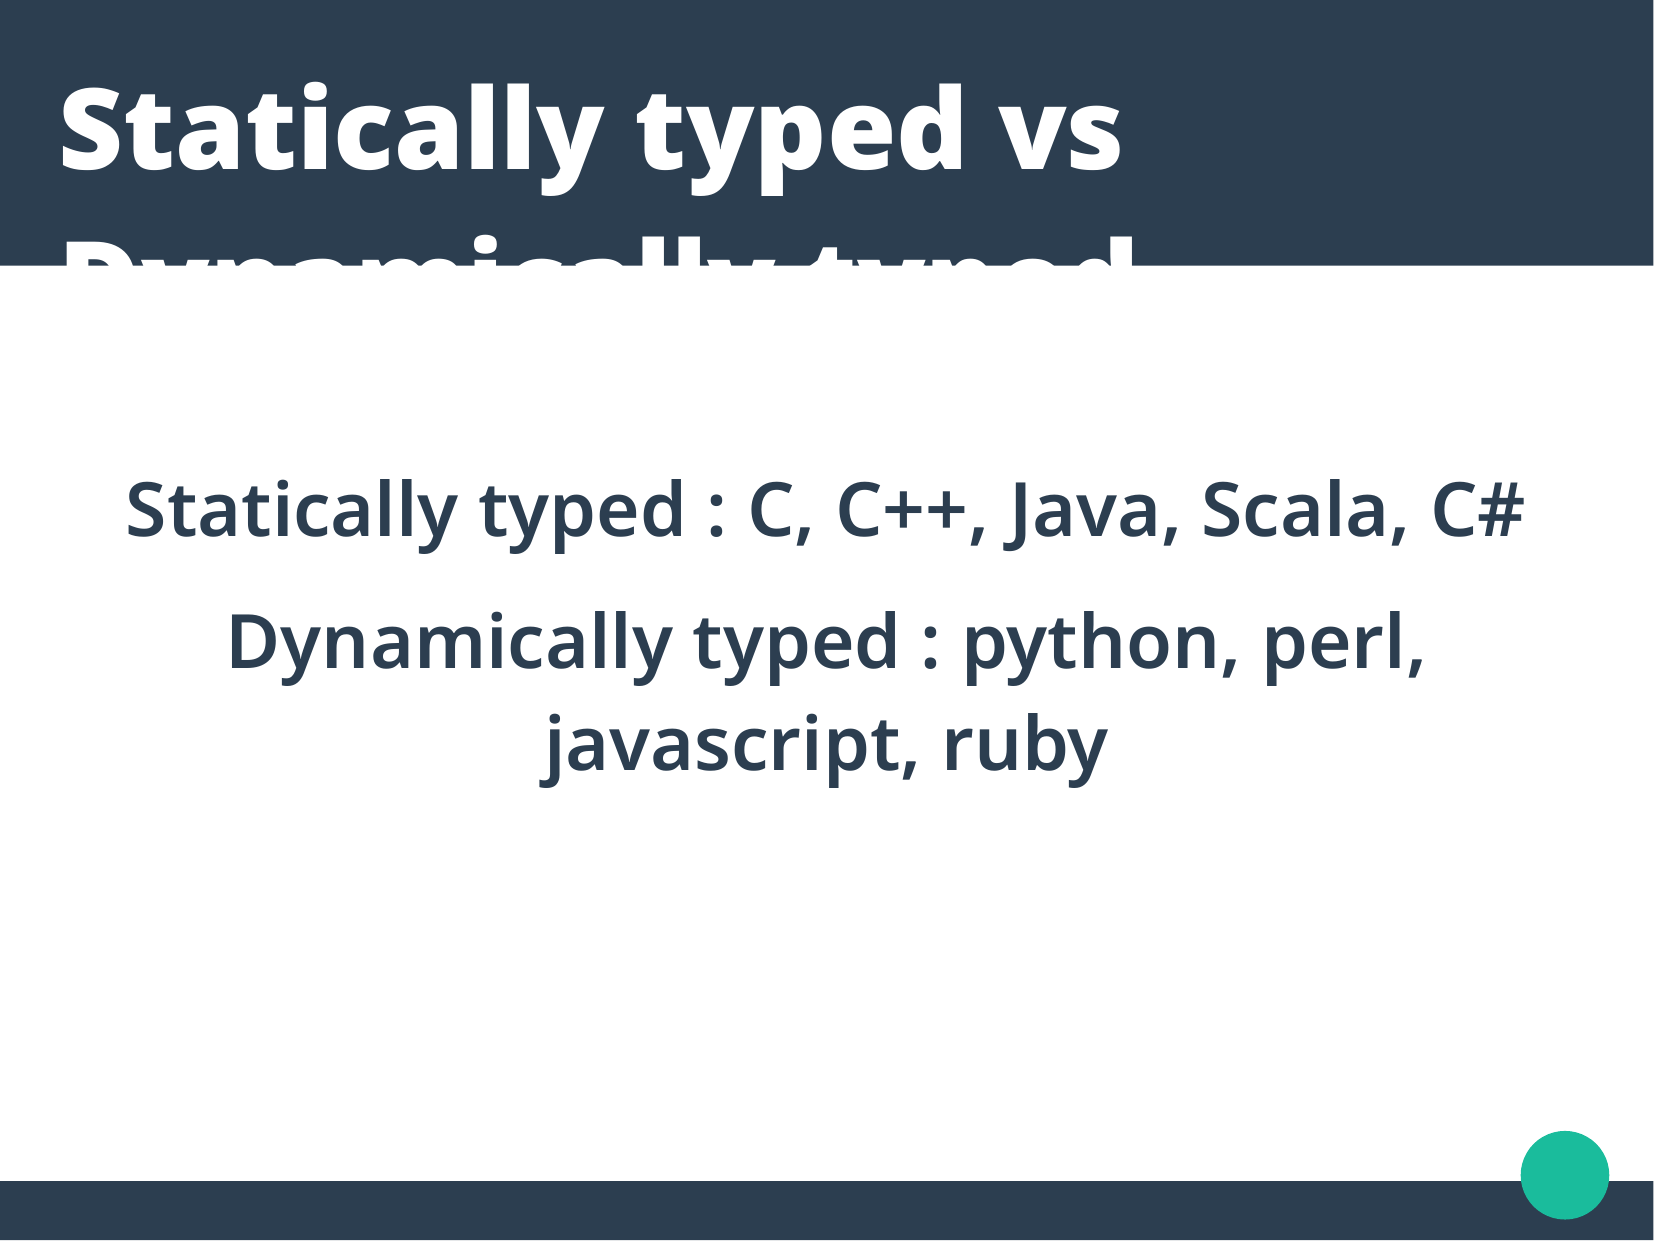

Statically typed vs Dynamically typed
# Statically typed : C, C++, Java, Scala, C#
Dynamically typed : python, perl, javascript, ruby